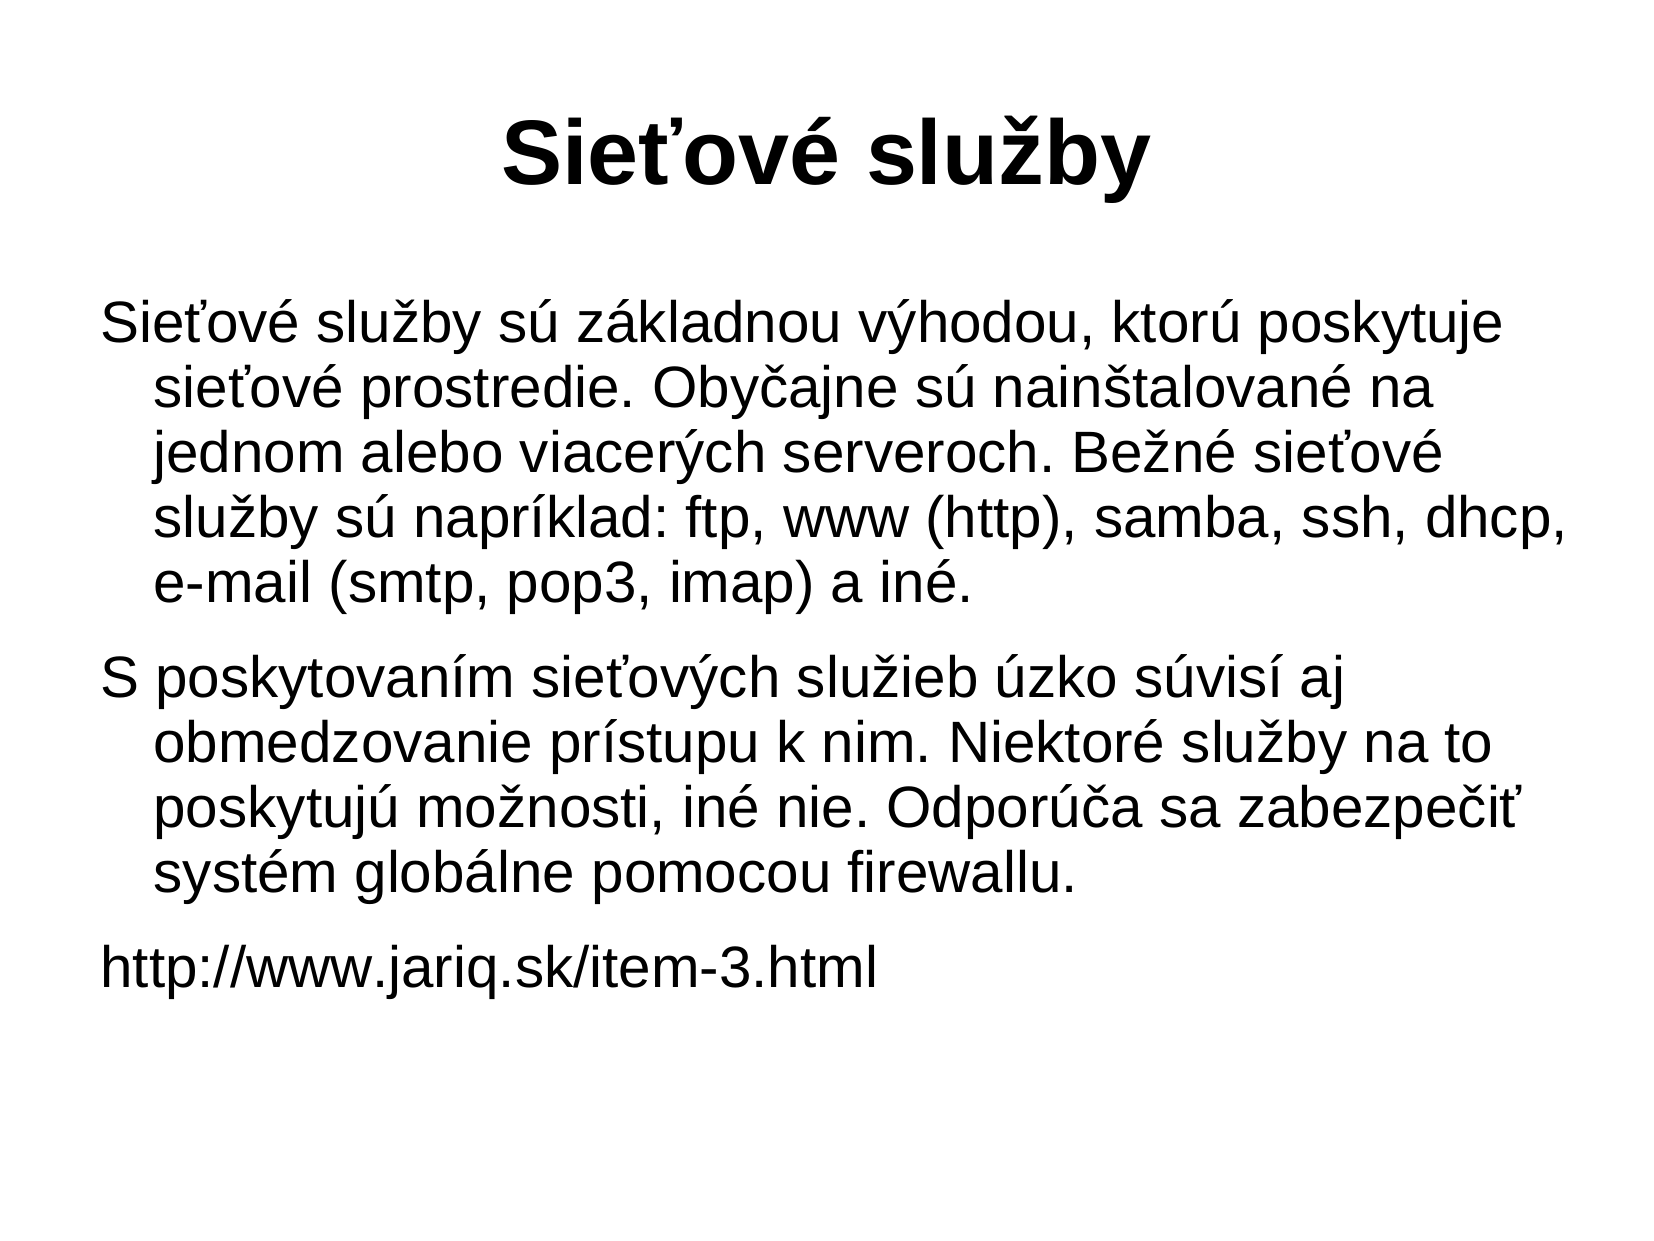

# Sieťové služby
Sieťové služby sú základnou výhodou, ktorú poskytuje sieťové prostredie. Obyčajne sú nainštalované na jednom alebo viacerých serveroch. Bežné sieťové služby sú napríklad: ftp, www (http), samba, ssh, dhcp, e-mail (smtp, pop3, imap) a iné.
S poskytovaním sieťových služieb úzko súvisí aj obmedzovanie prístupu k nim. Niektoré služby na to poskytujú možnosti, iné nie. Odporúča sa zabezpečiť systém globálne pomocou firewallu.
http://www.jariq.sk/item-3.html